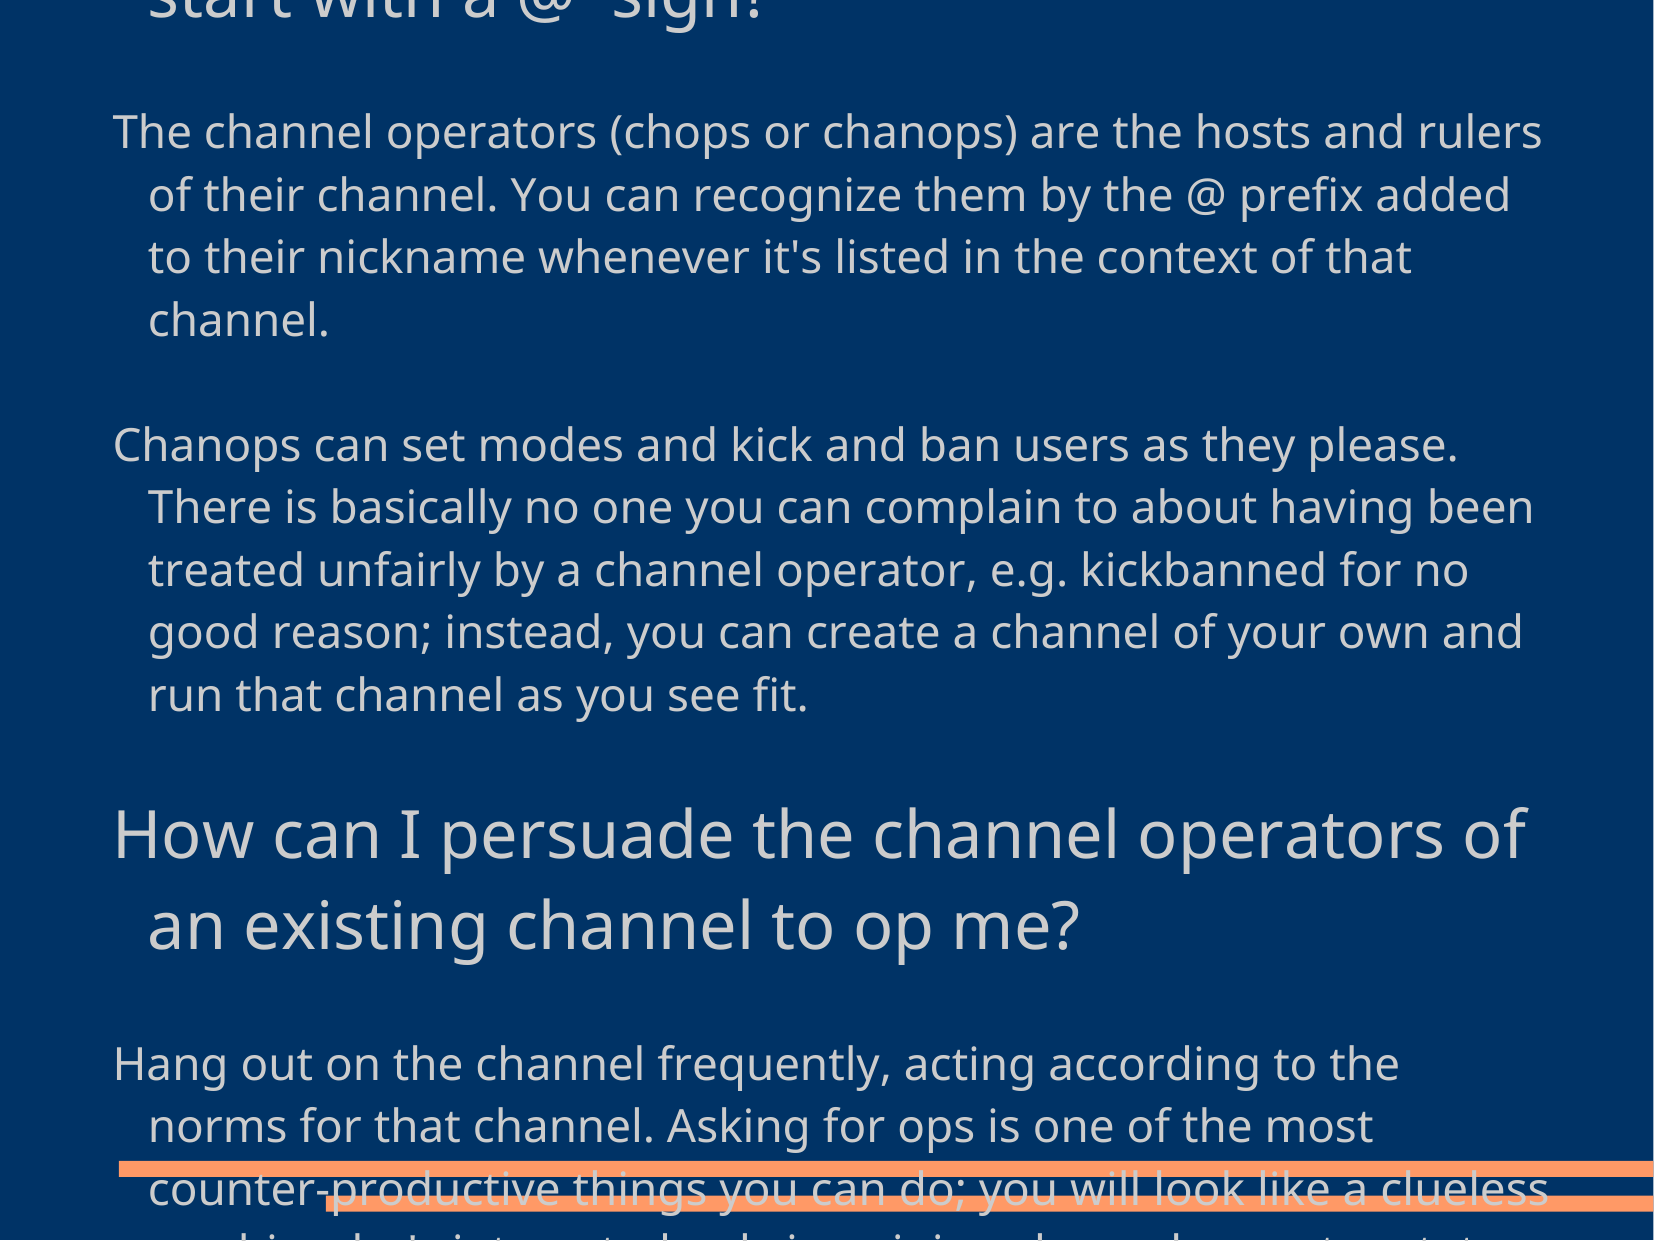

Who are these people with nicknames that start with a @ sign?
The channel operators (chops or chanops) are the hosts and rulers of their channel. You can recognize them by the @ prefix added to their nickname whenever it's listed in the context of that channel.
Chanops can set modes and kick and ban users as they please. There is basically no one you can complain to about having been treated unfairly by a channel operator, e.g. kickbanned for no good reason; instead, you can create a channel of your own and run that channel as you see fit.
How can I persuade the channel operators of an existing channel to op me?
Hang out on the channel frequently, acting according to the norms for that channel. Asking for ops is one of the most counter-productive things you can do; you will look like a clueless newbie who's interested only in gaining channel operator status.
#